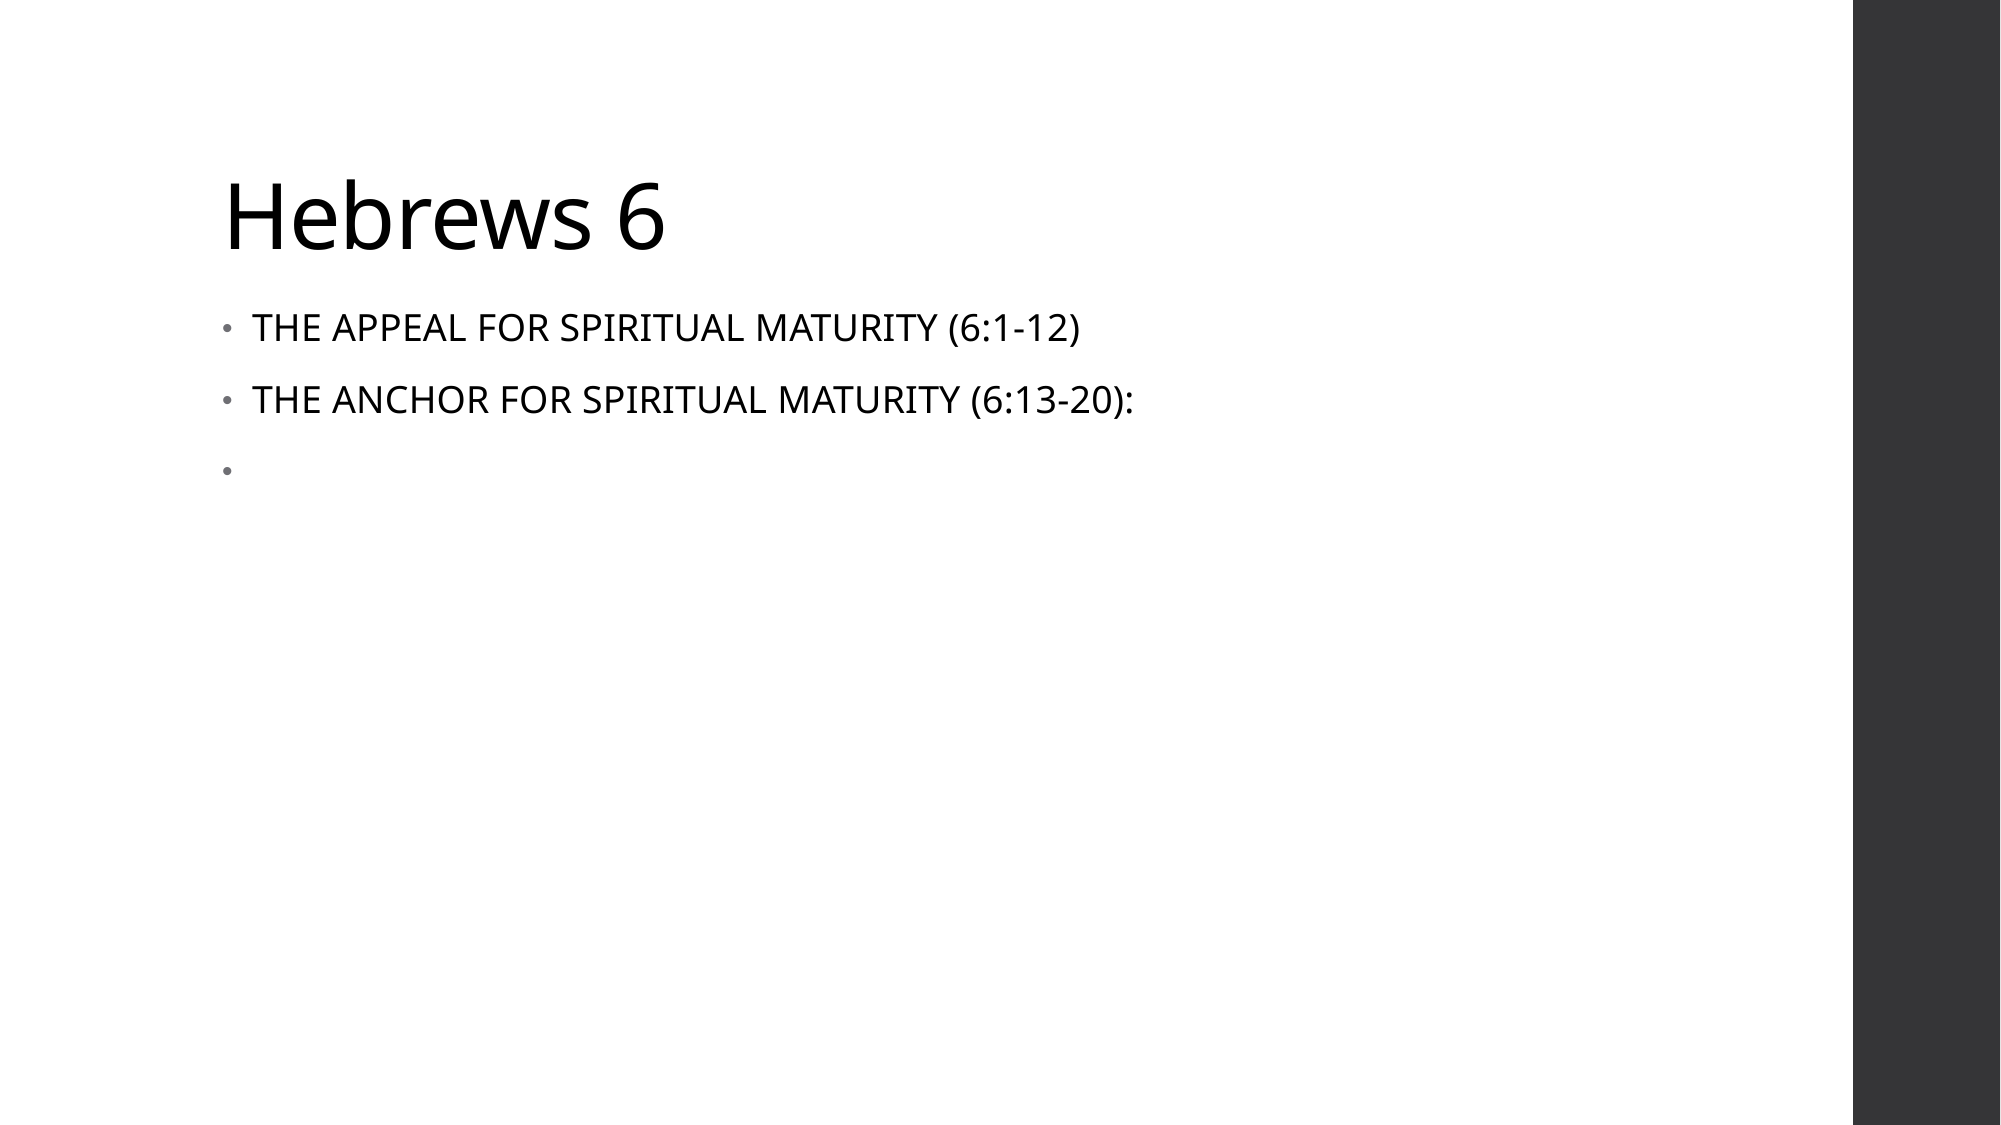

# Hebrews 6
THE APPEAL FOR SPIRITUAL MATURITY (6:1-12)
THE ANCHOR FOR SPIRITUAL MATURITY (6:13-20):